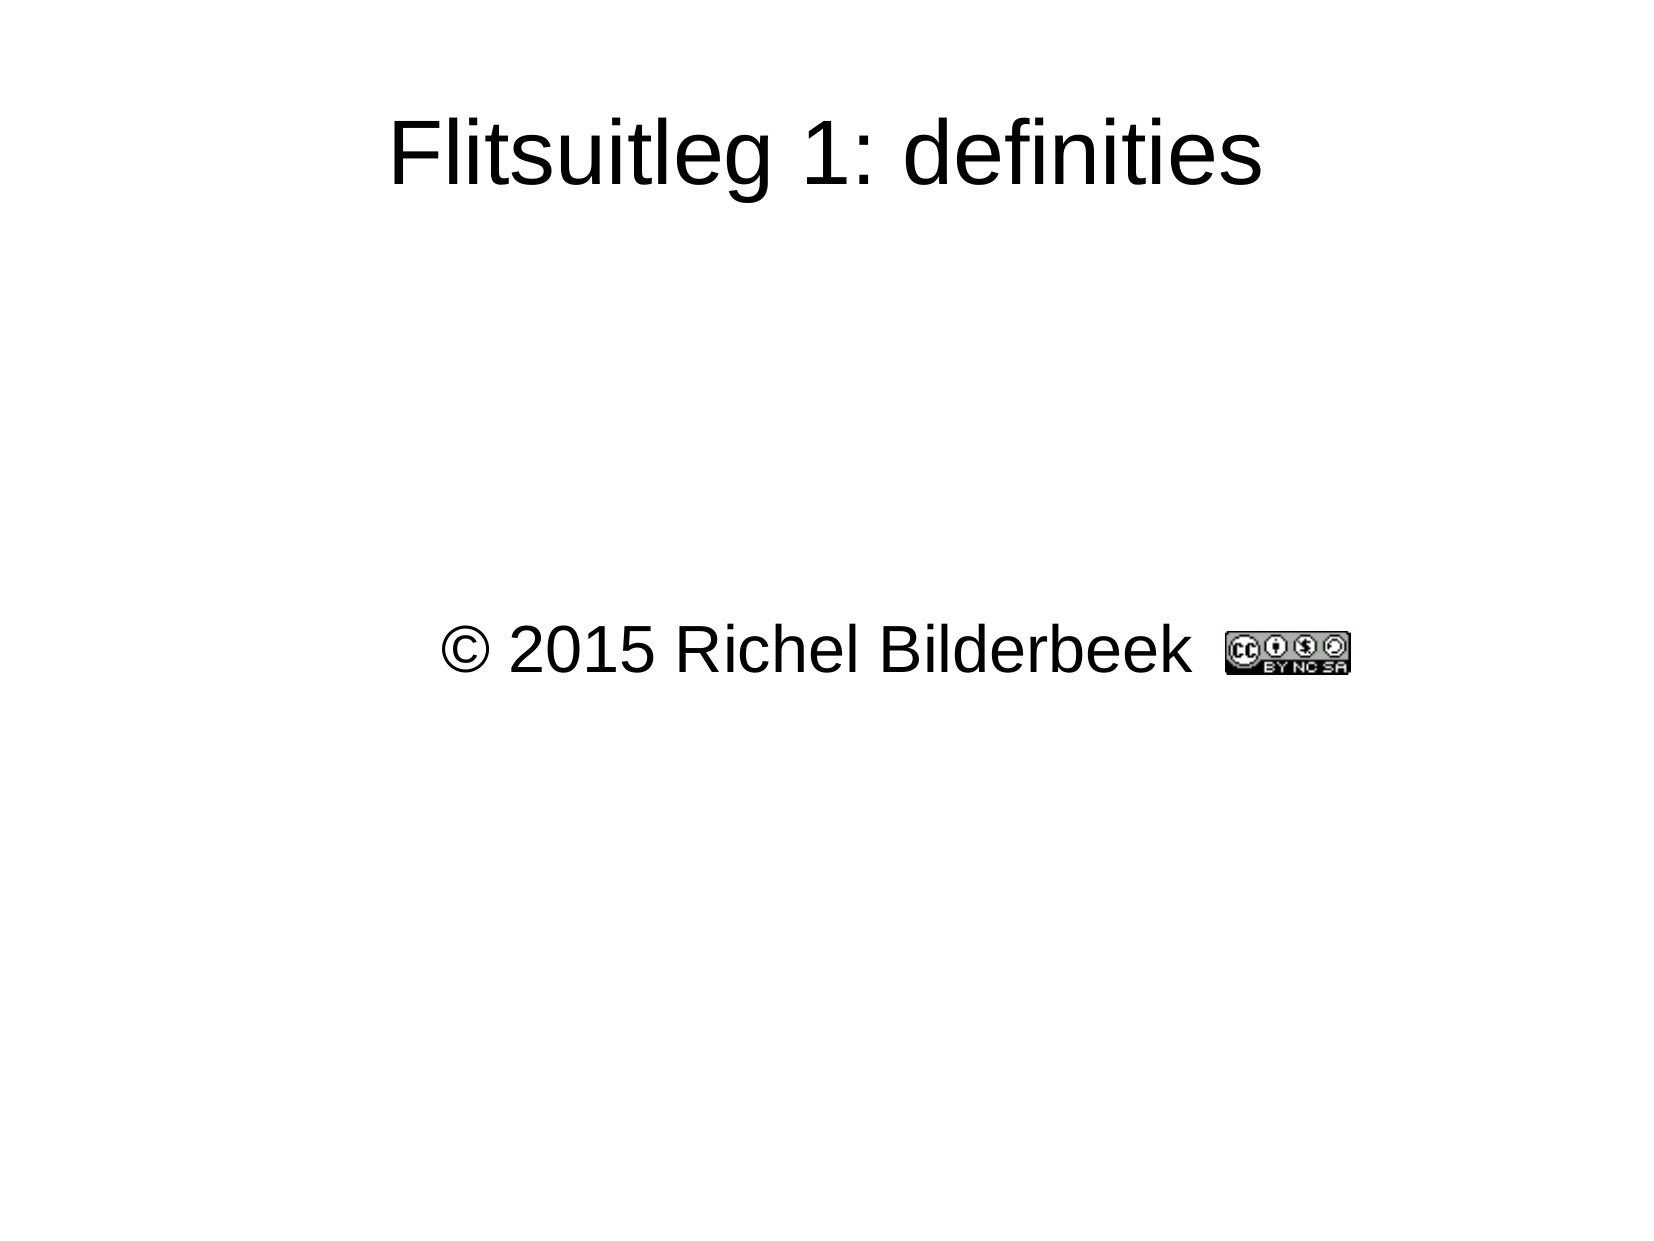

# Flitsuitleg 1: definities
© 2015 Richel Bilderbeek